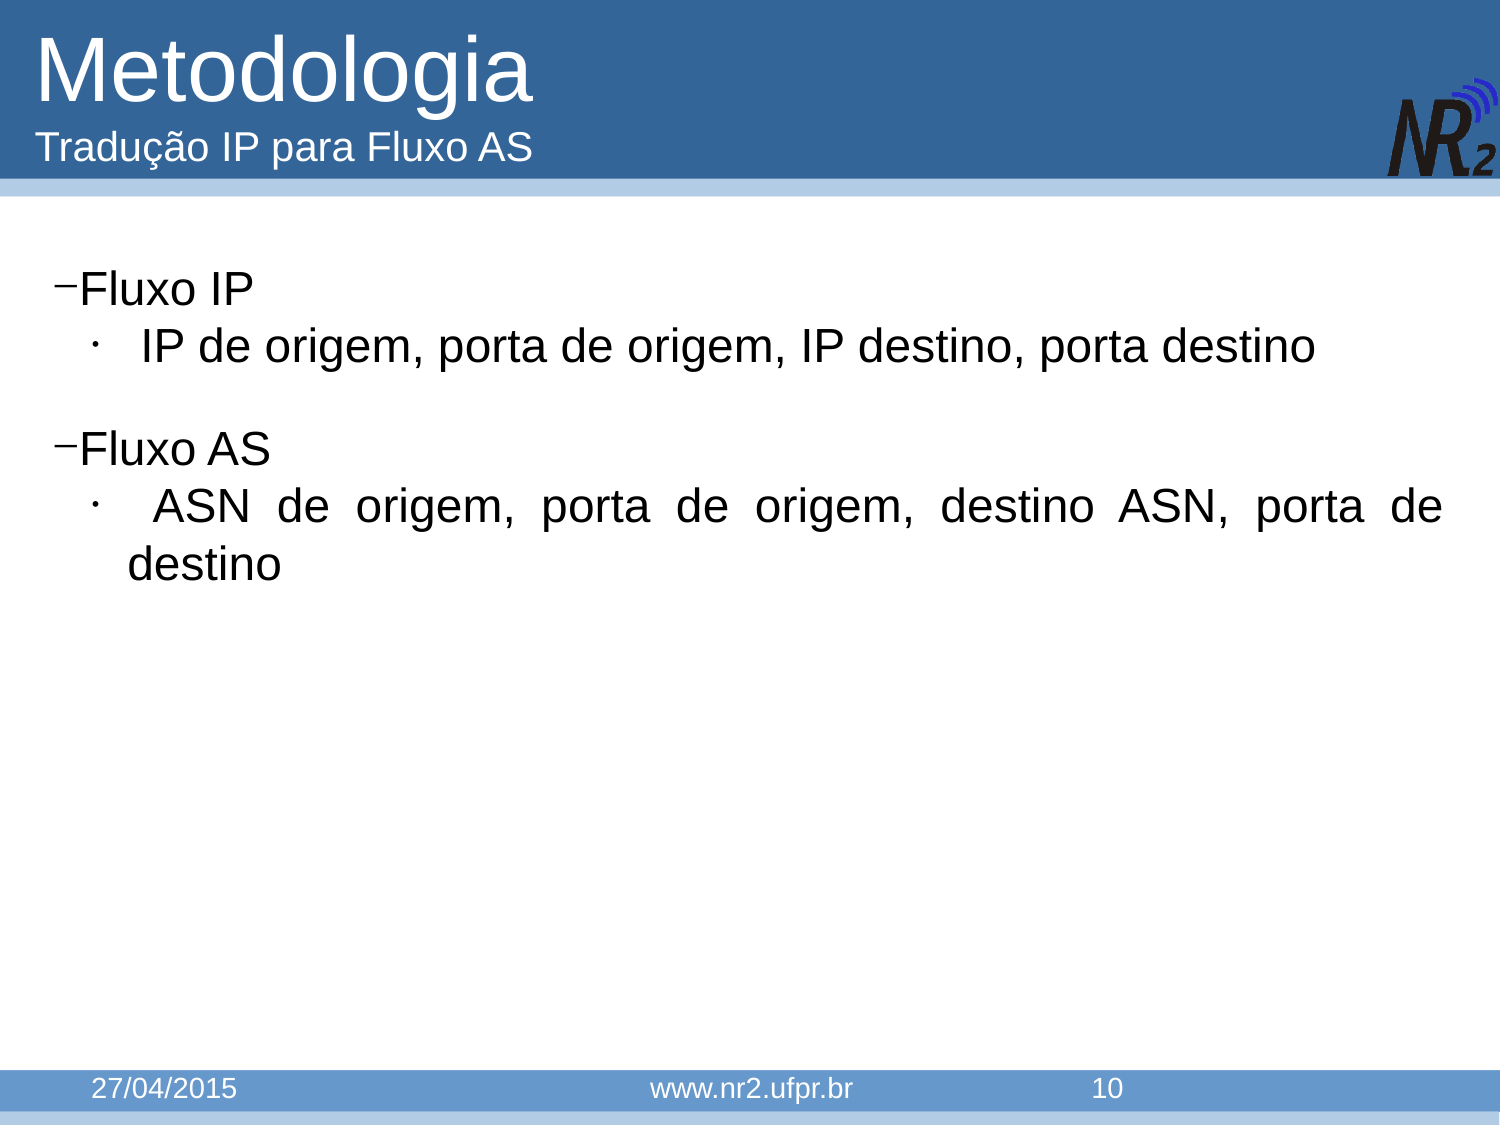

Metodologia
Tradução IP para Fluxo AS
Fluxo IP
 IP de origem, porta de origem, IP destino, porta destino
Fluxo AS
 ASN de origem, porta de origem, destino ASN, porta de destino
27/04/2015
www.nr2.ufpr.br